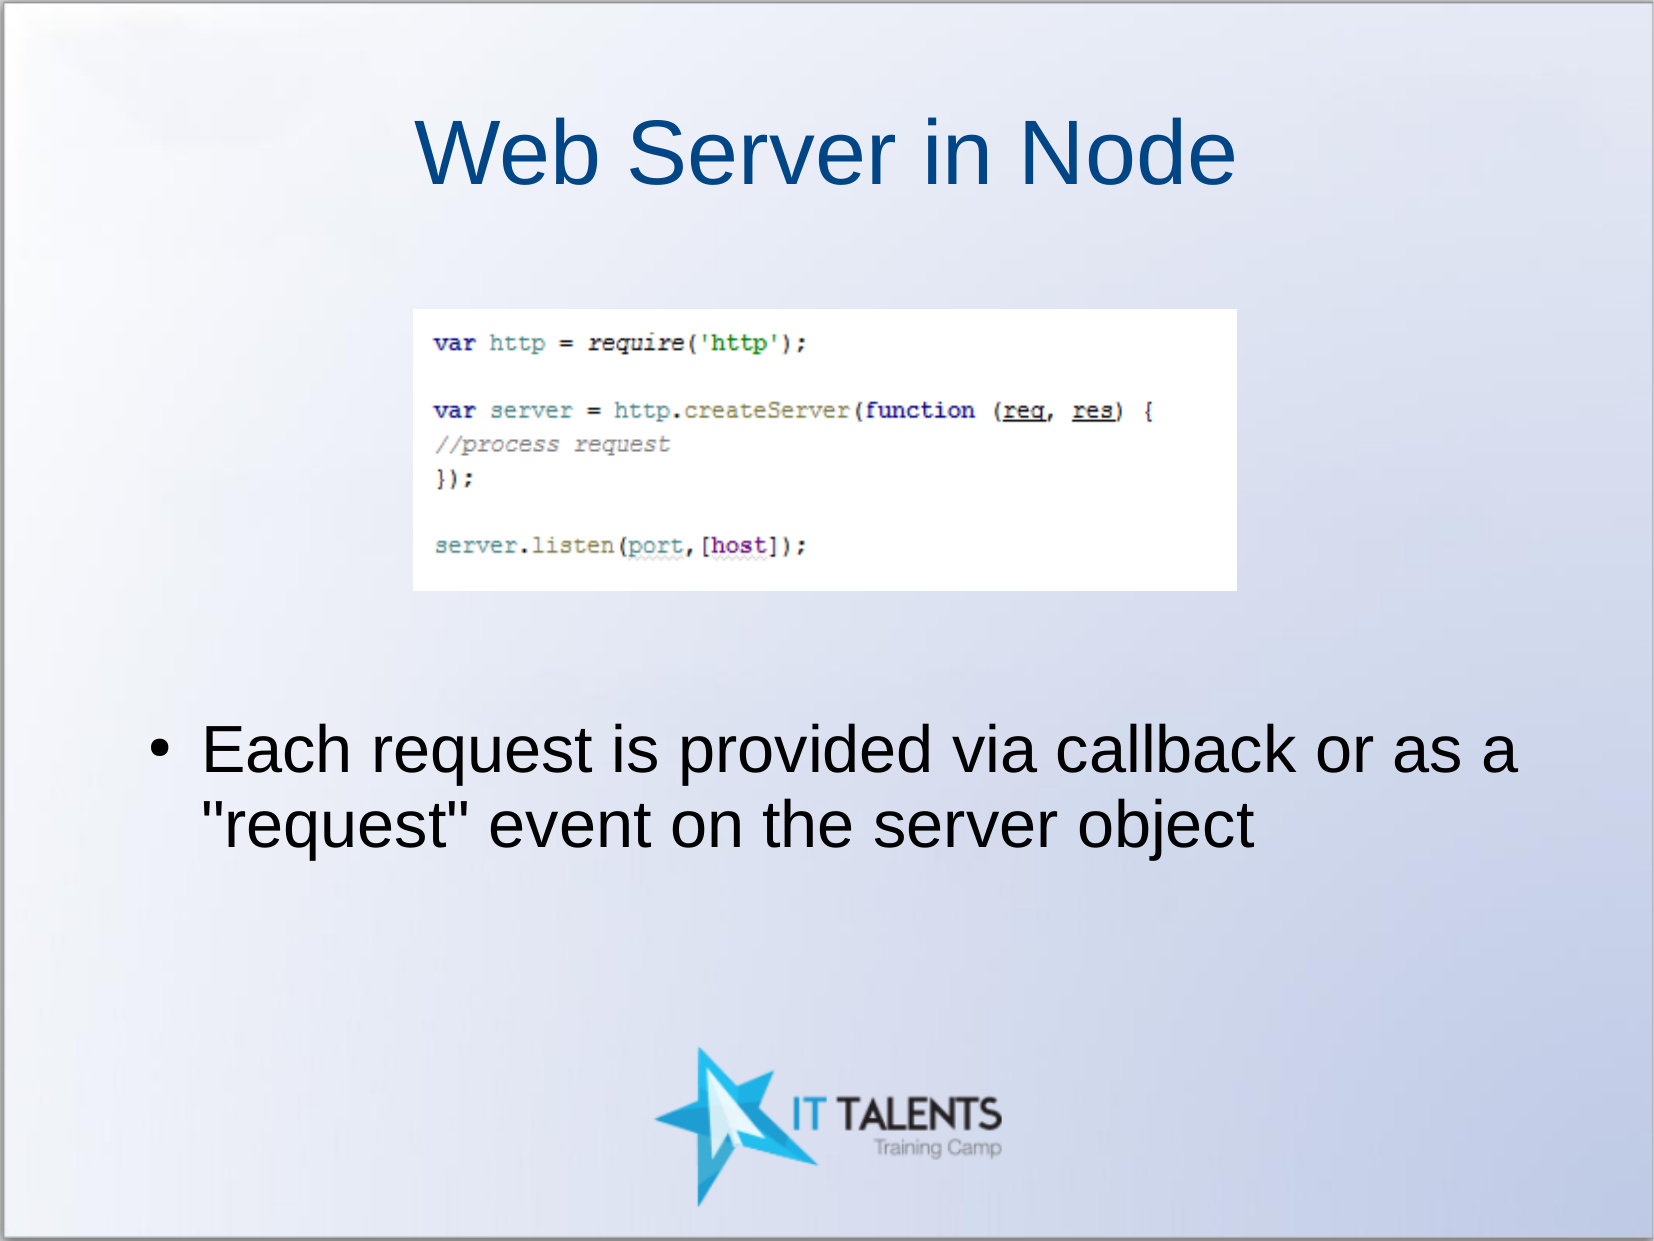

# Web Server in Node
Each request is provided via callback or as a "request" event on the server object